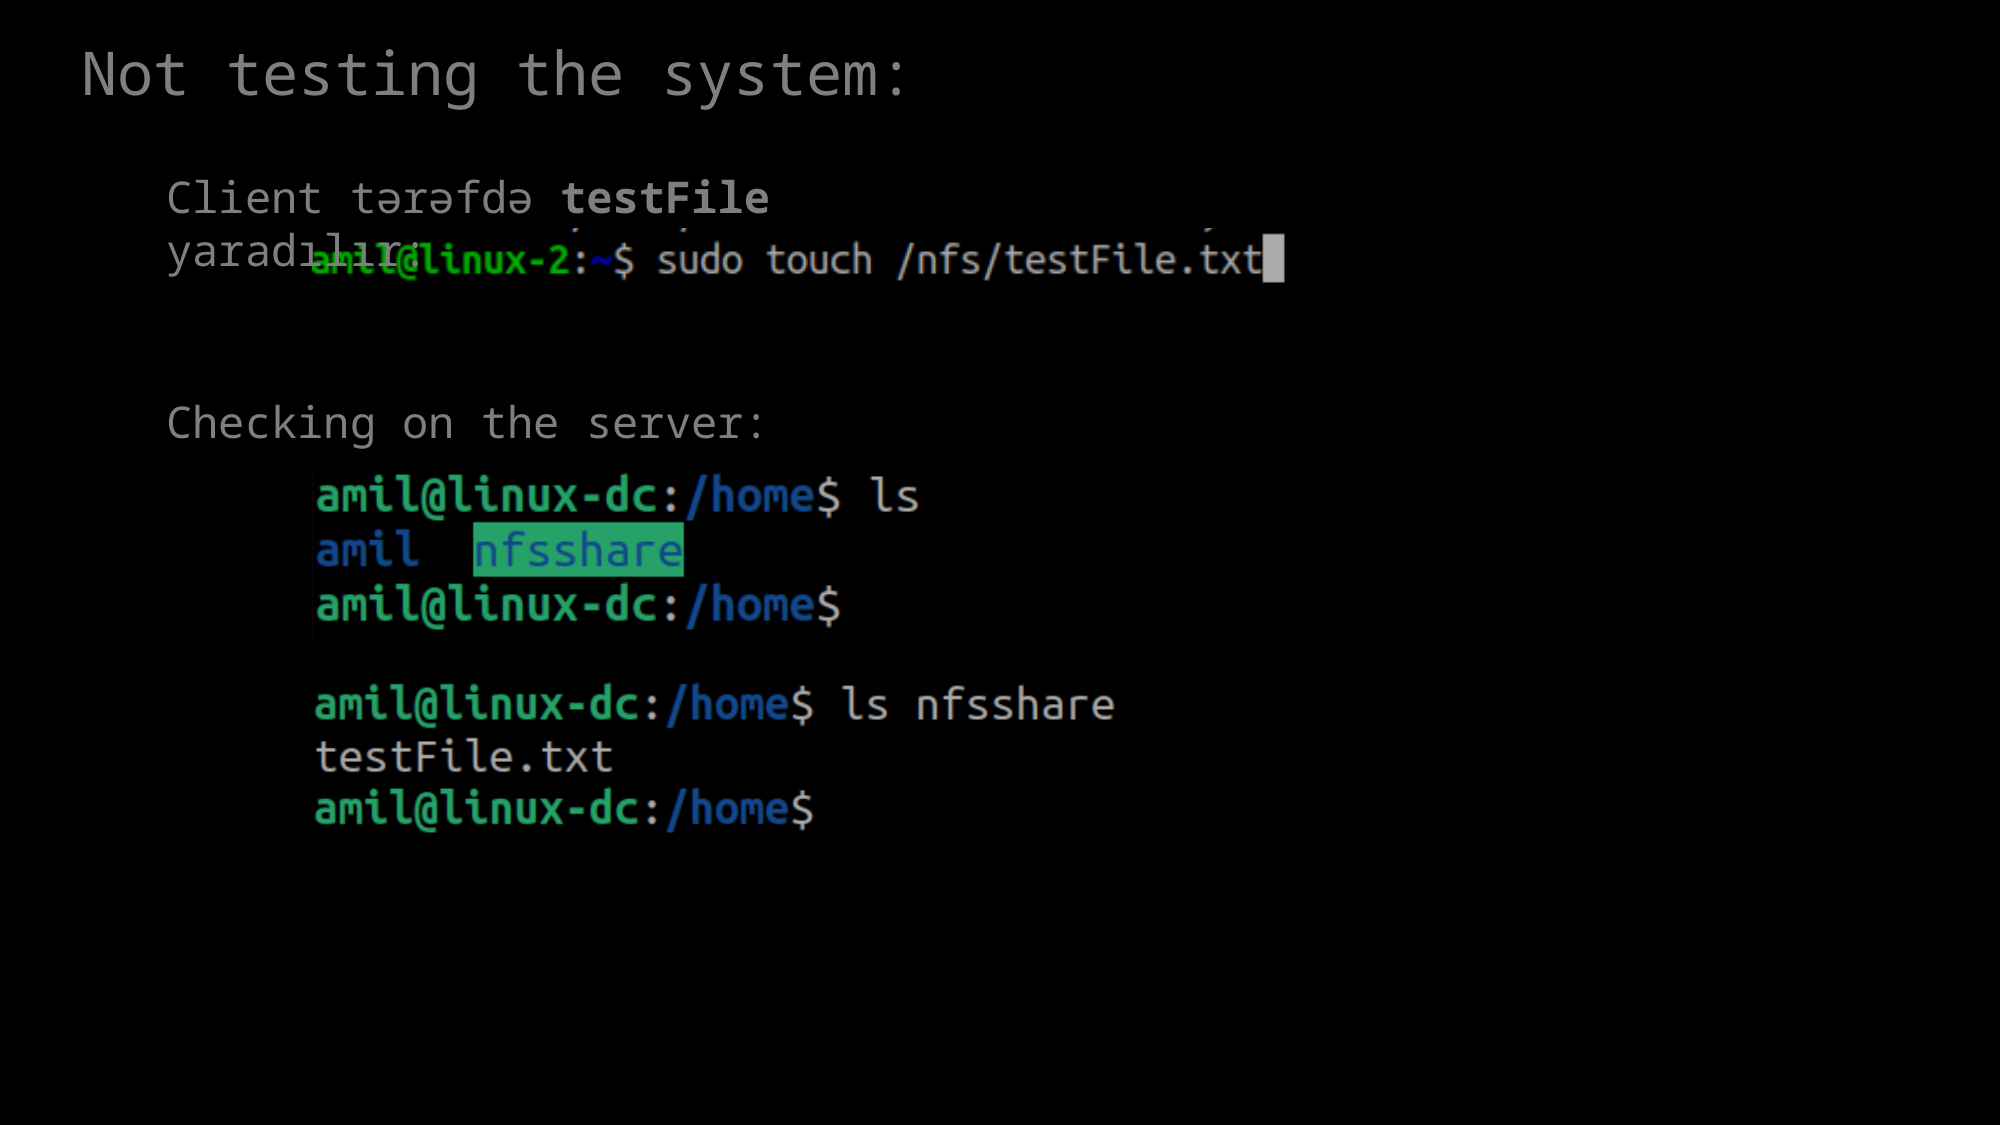

Not testing the system:
Client tərəfdə testFile yaradılır:
Checking on the server: